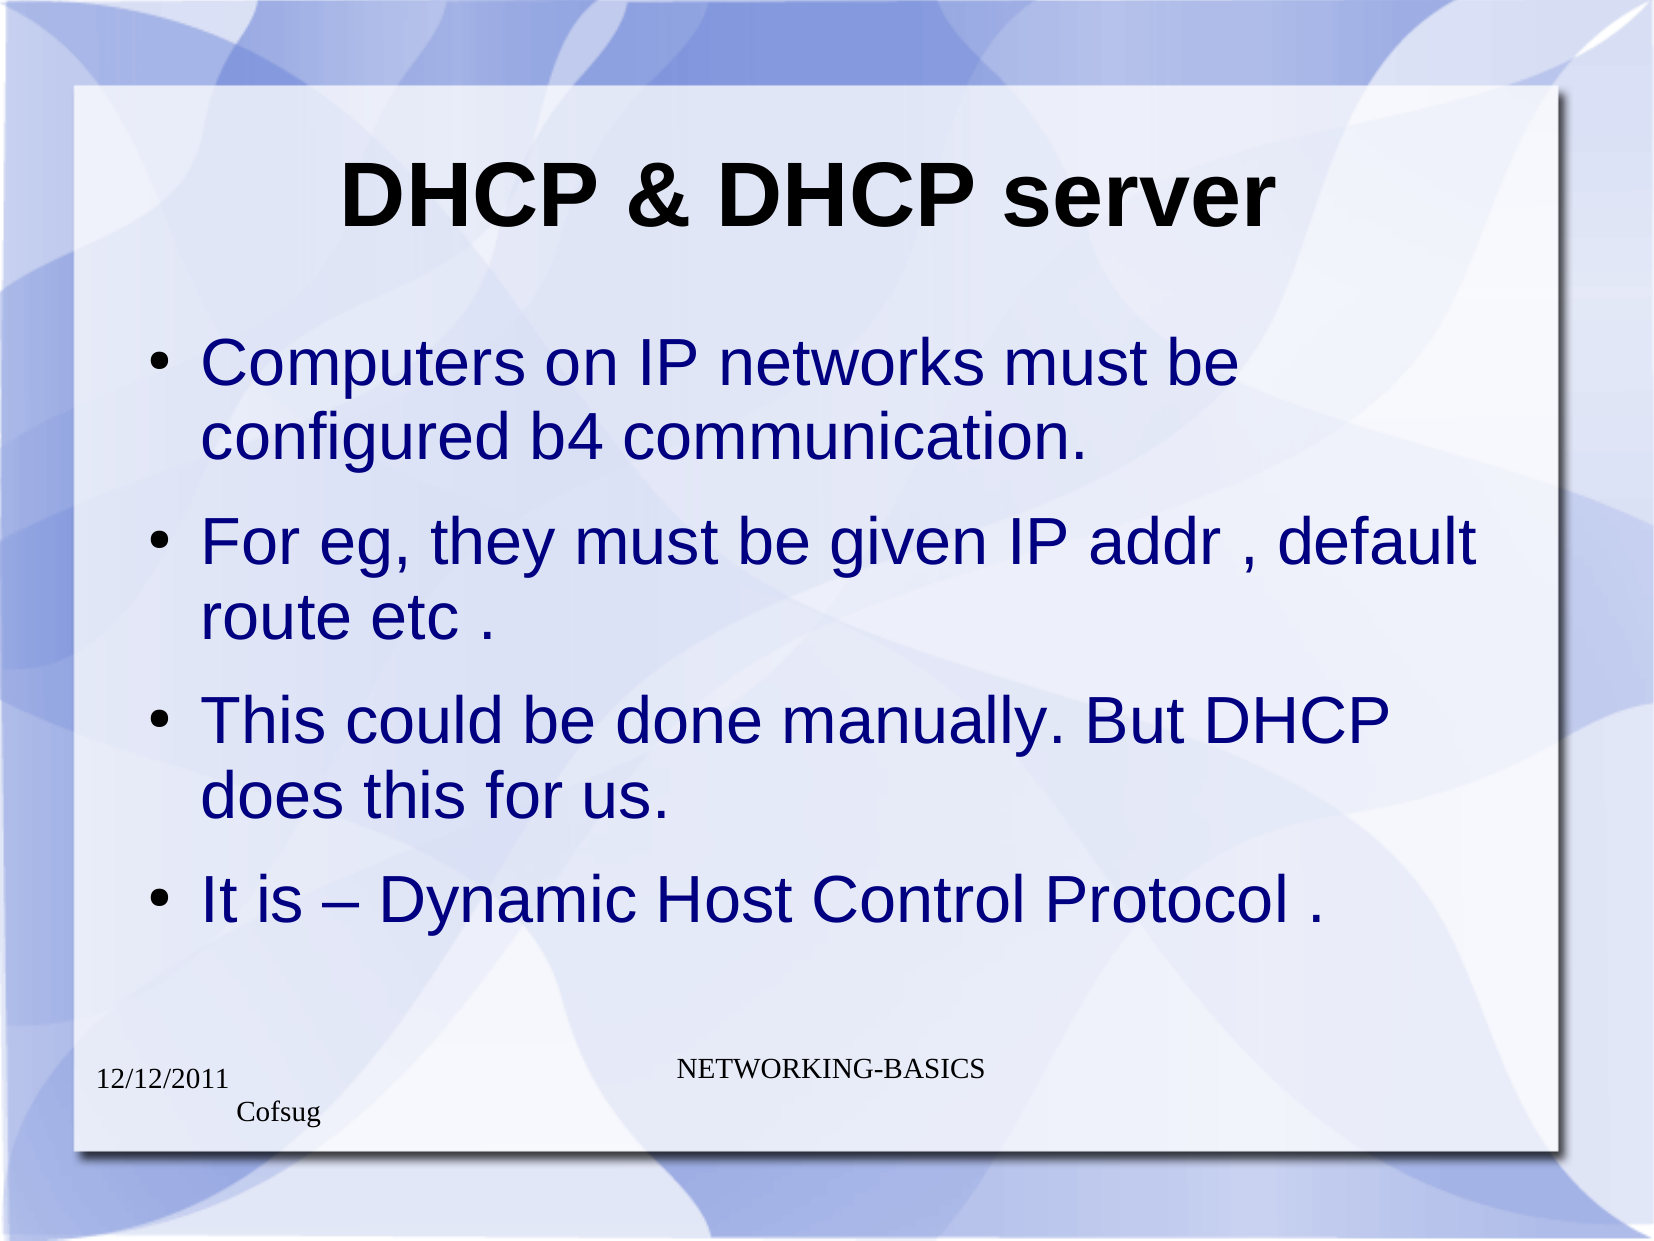

# DHCP & DHCP server
Computers on IP networks must be configured b4 communication.
For eg, they must be given IP addr , default route etc .
This could be done manually. But DHCP does this for us.
It is – Dynamic Host Control Protocol .